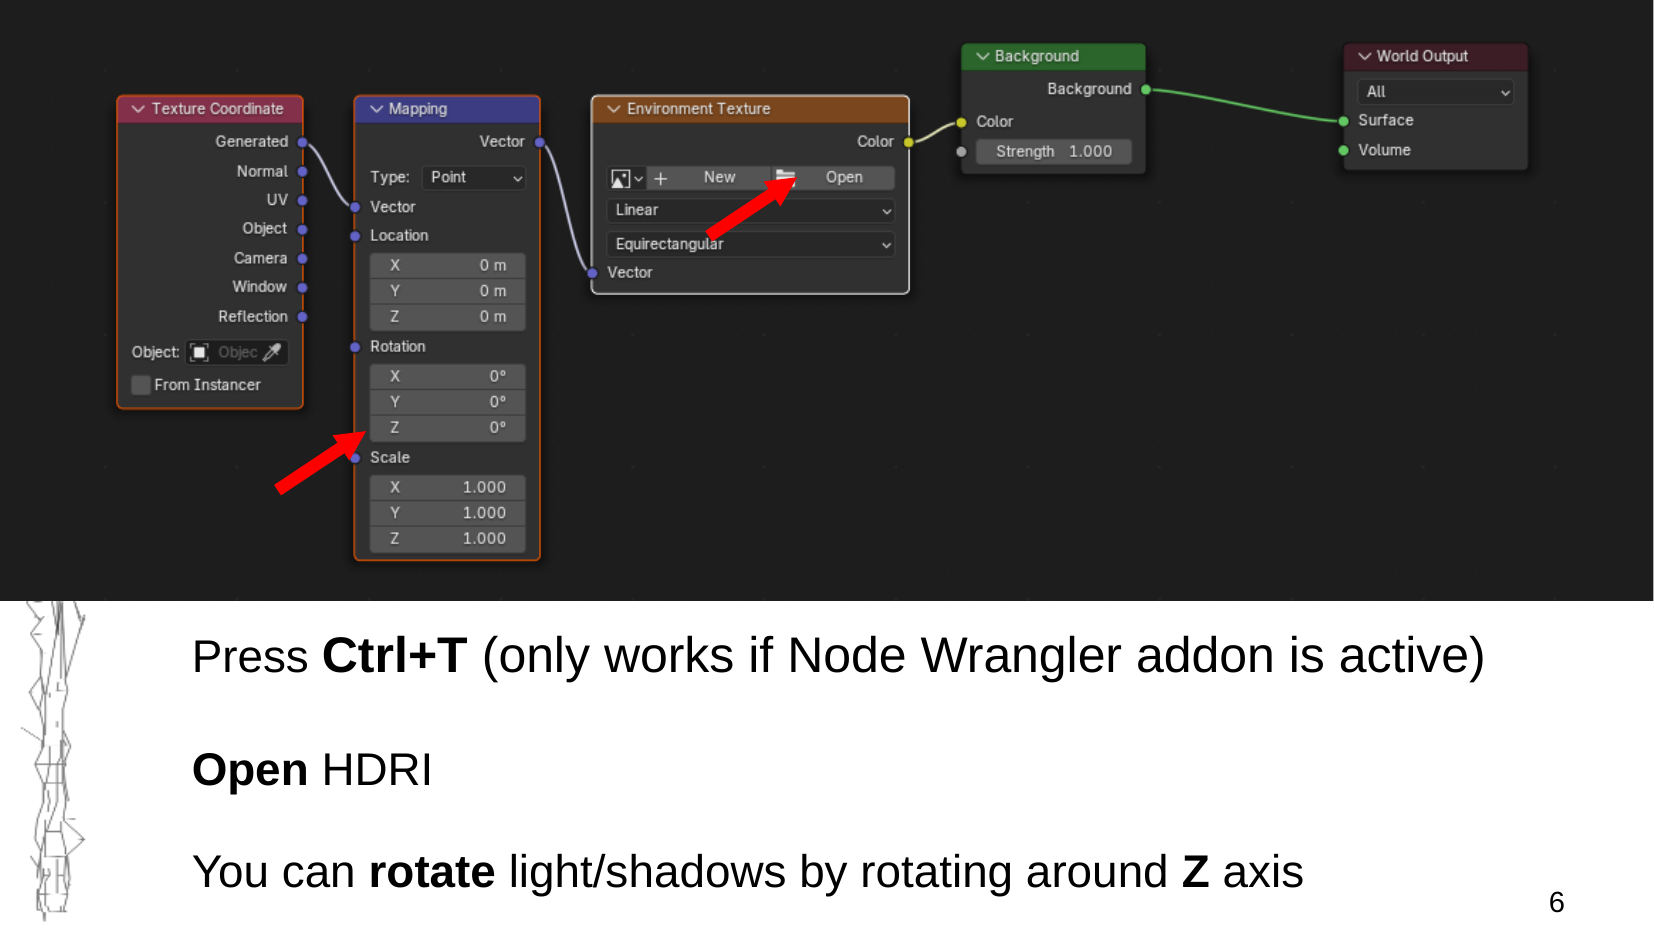

#
Press Ctrl+T (only works if Node Wrangler addon is active)
Open HDRI
You can rotate light/shadows by rotating around Z axis
6